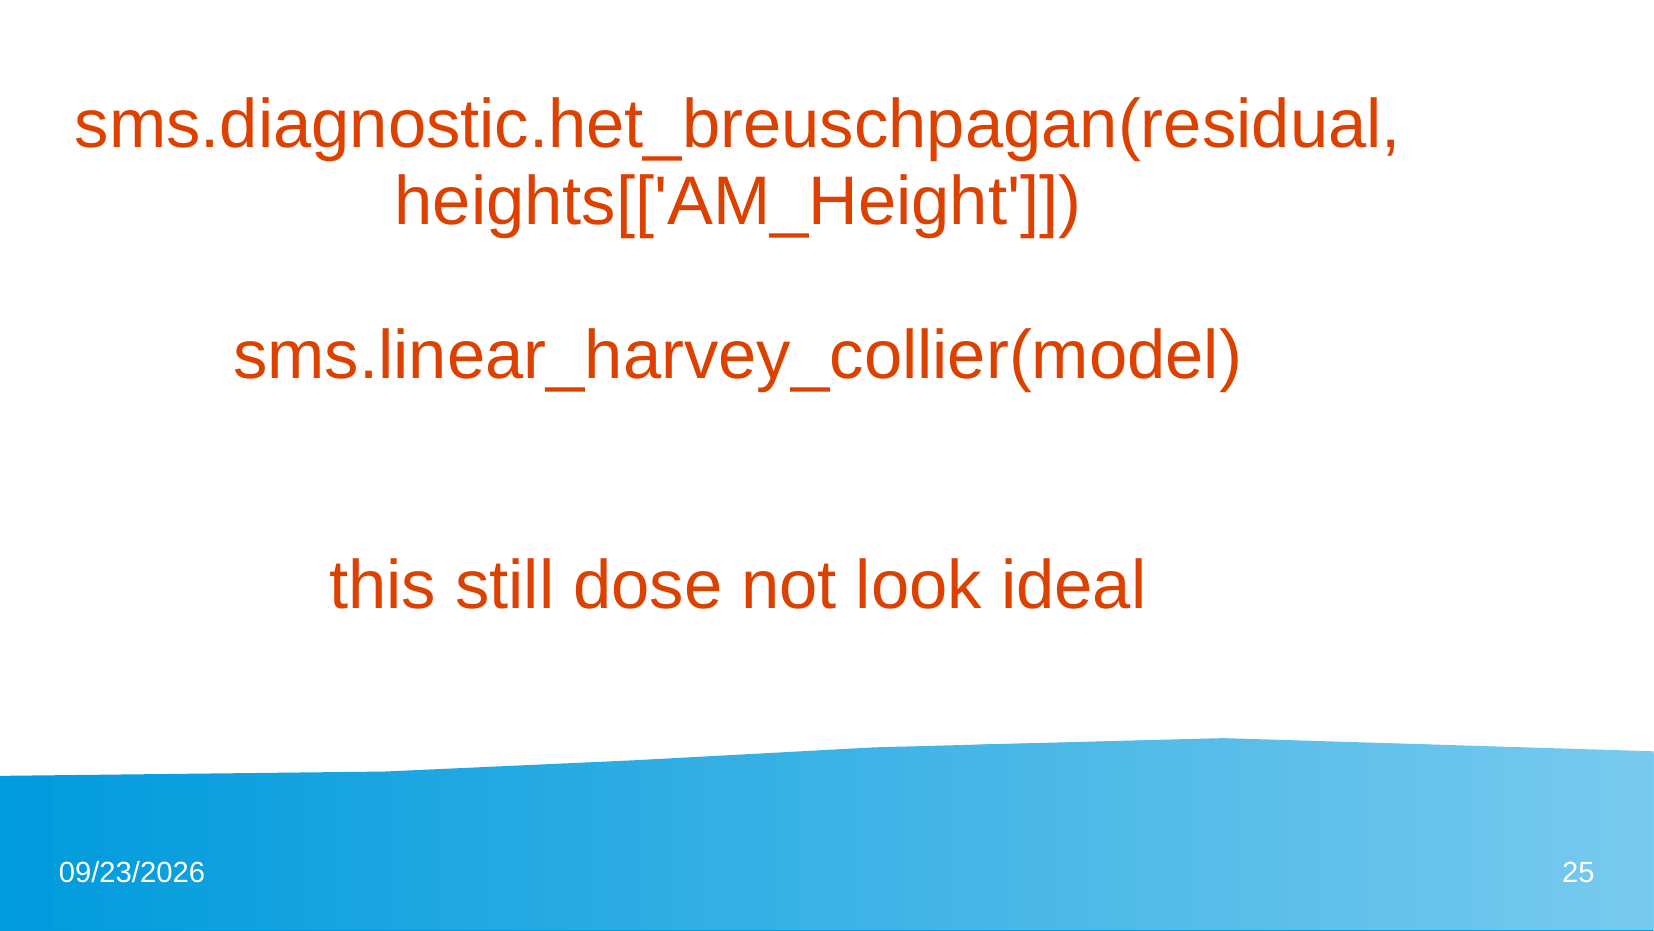

# sms.diagnostic.het_breuschpagan(residual, heights[['AM_Height']]) sms.linear_harvey_collier(model) this still dose not look ideal